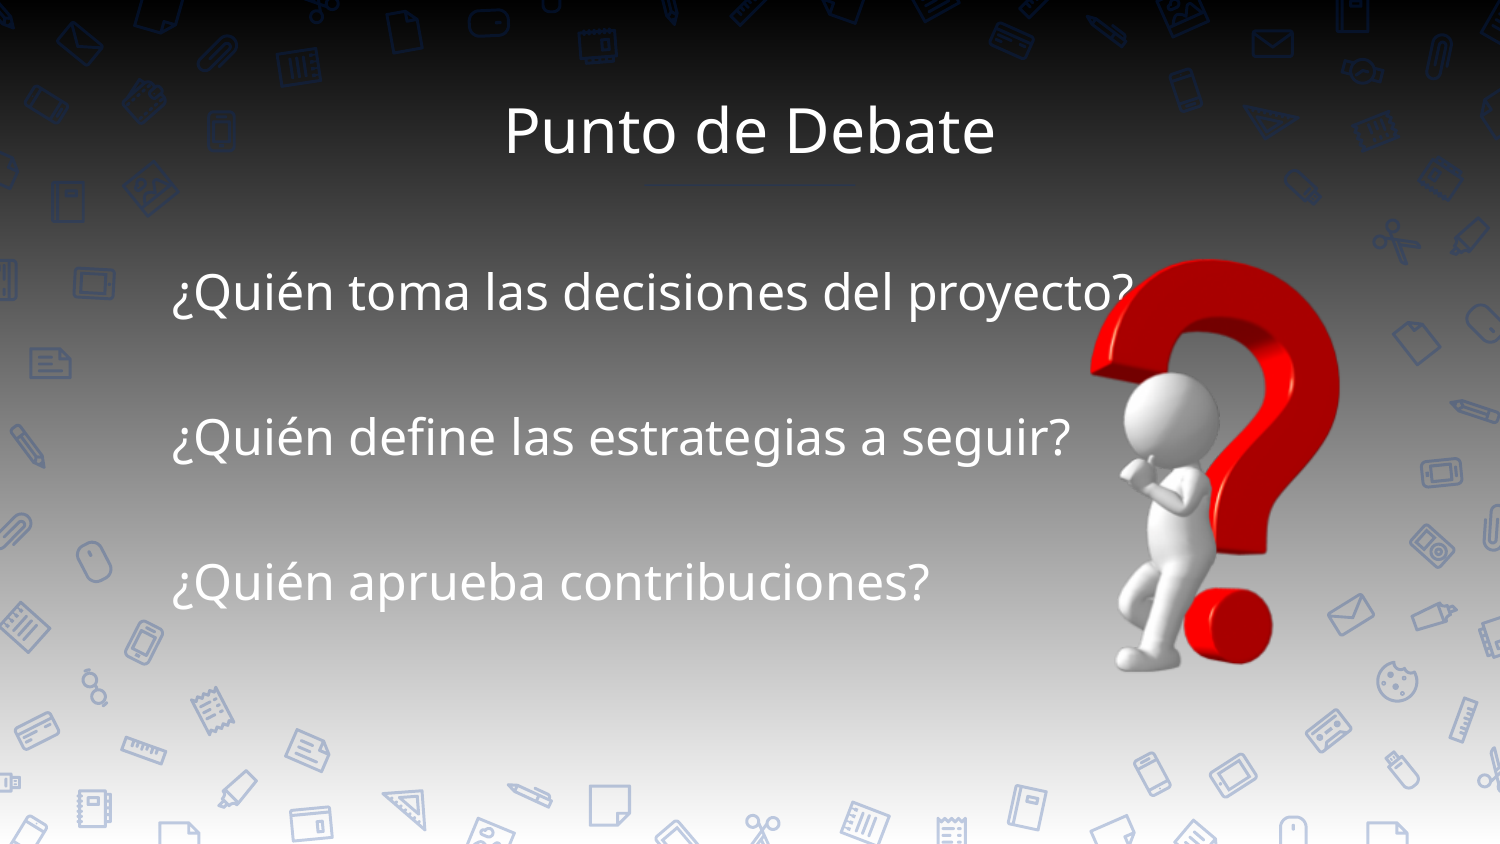

# Punto de Debate
¿Quién toma las decisiones del proyecto?
¿Quién define las estrategias a seguir?
¿Quién aprueba contribuciones?